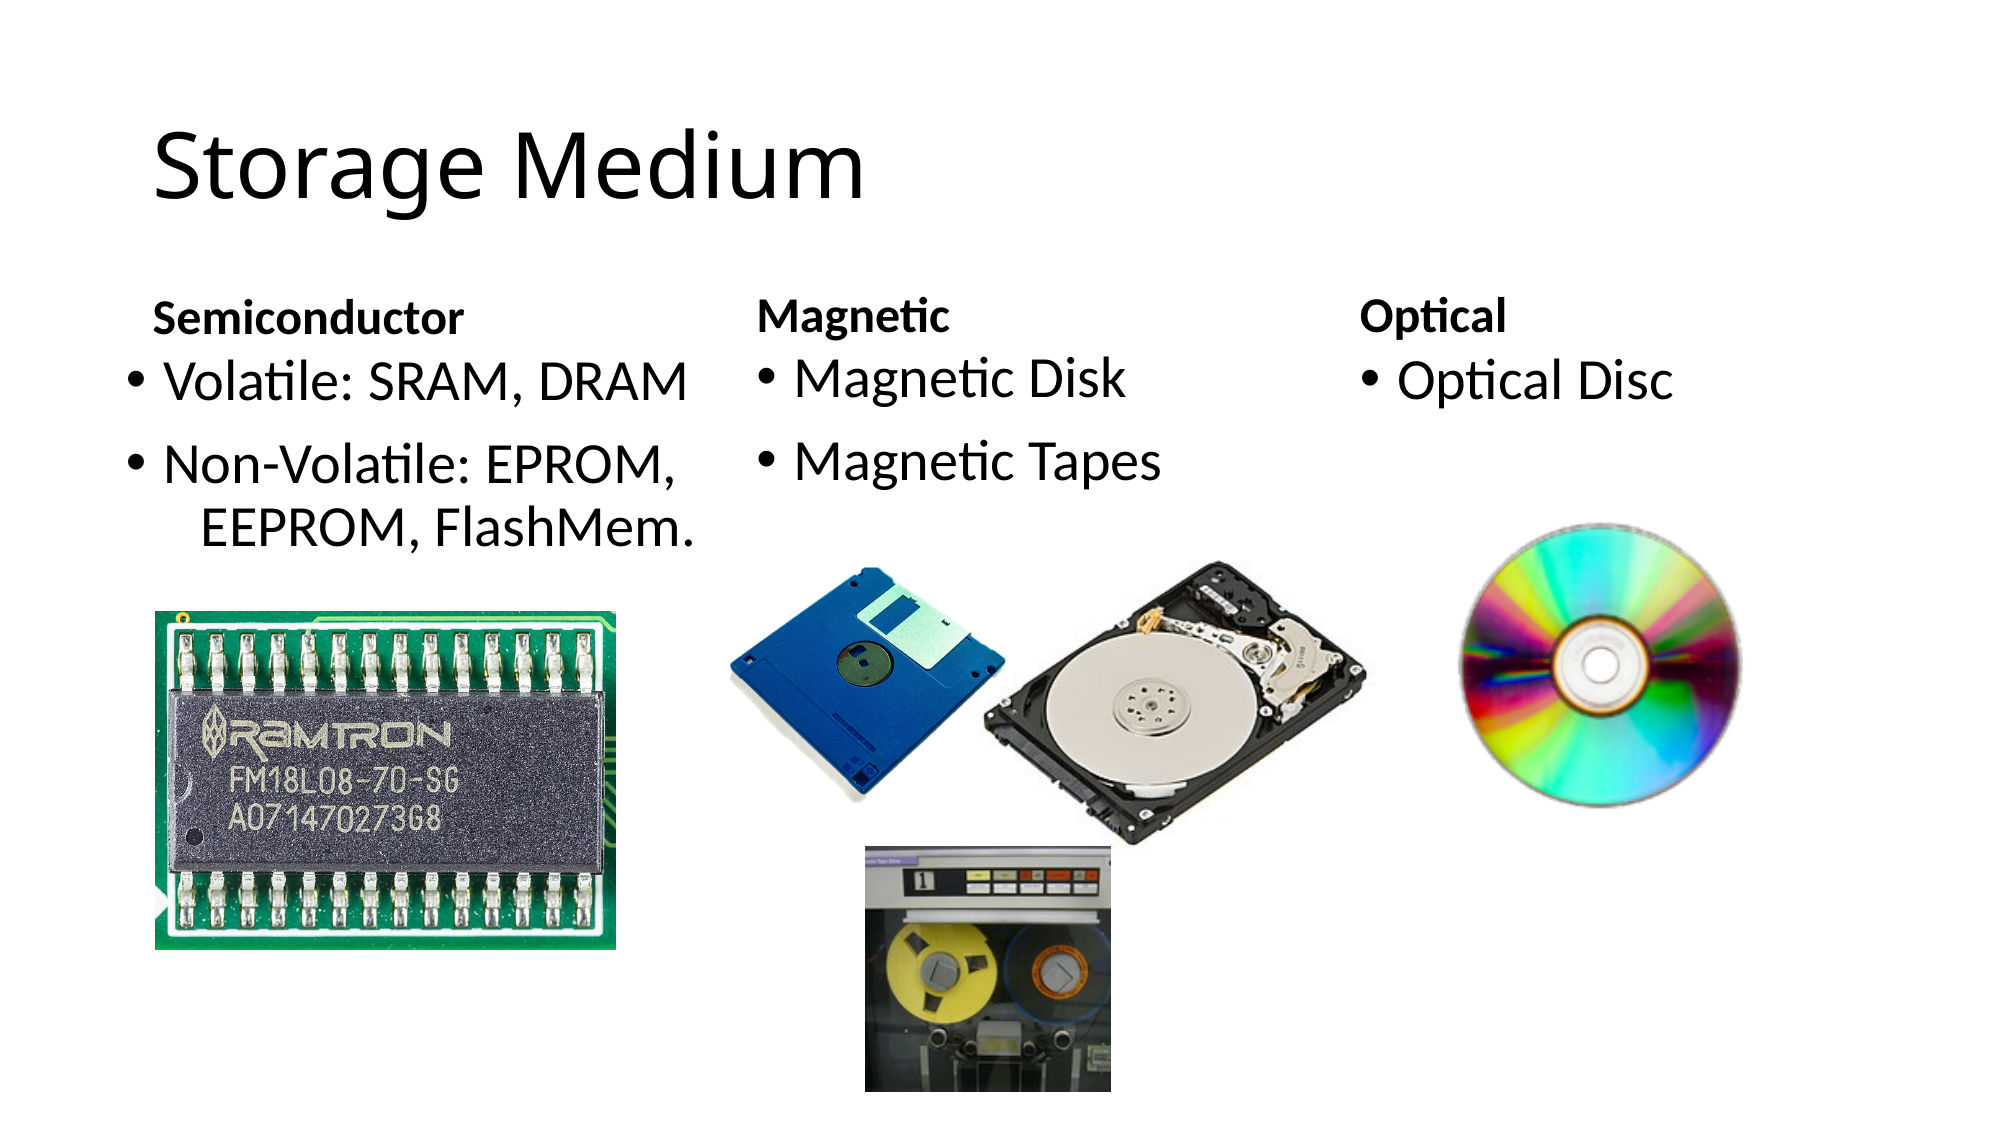

# Storage Medium
Magnetic
Optical
Semiconductor
Volatile: SRAM, DRAM
Non-Volatile: EPROM, EEPROM, FlashMem.
Magnetic Disk
Magnetic Tapes
Optical Disc